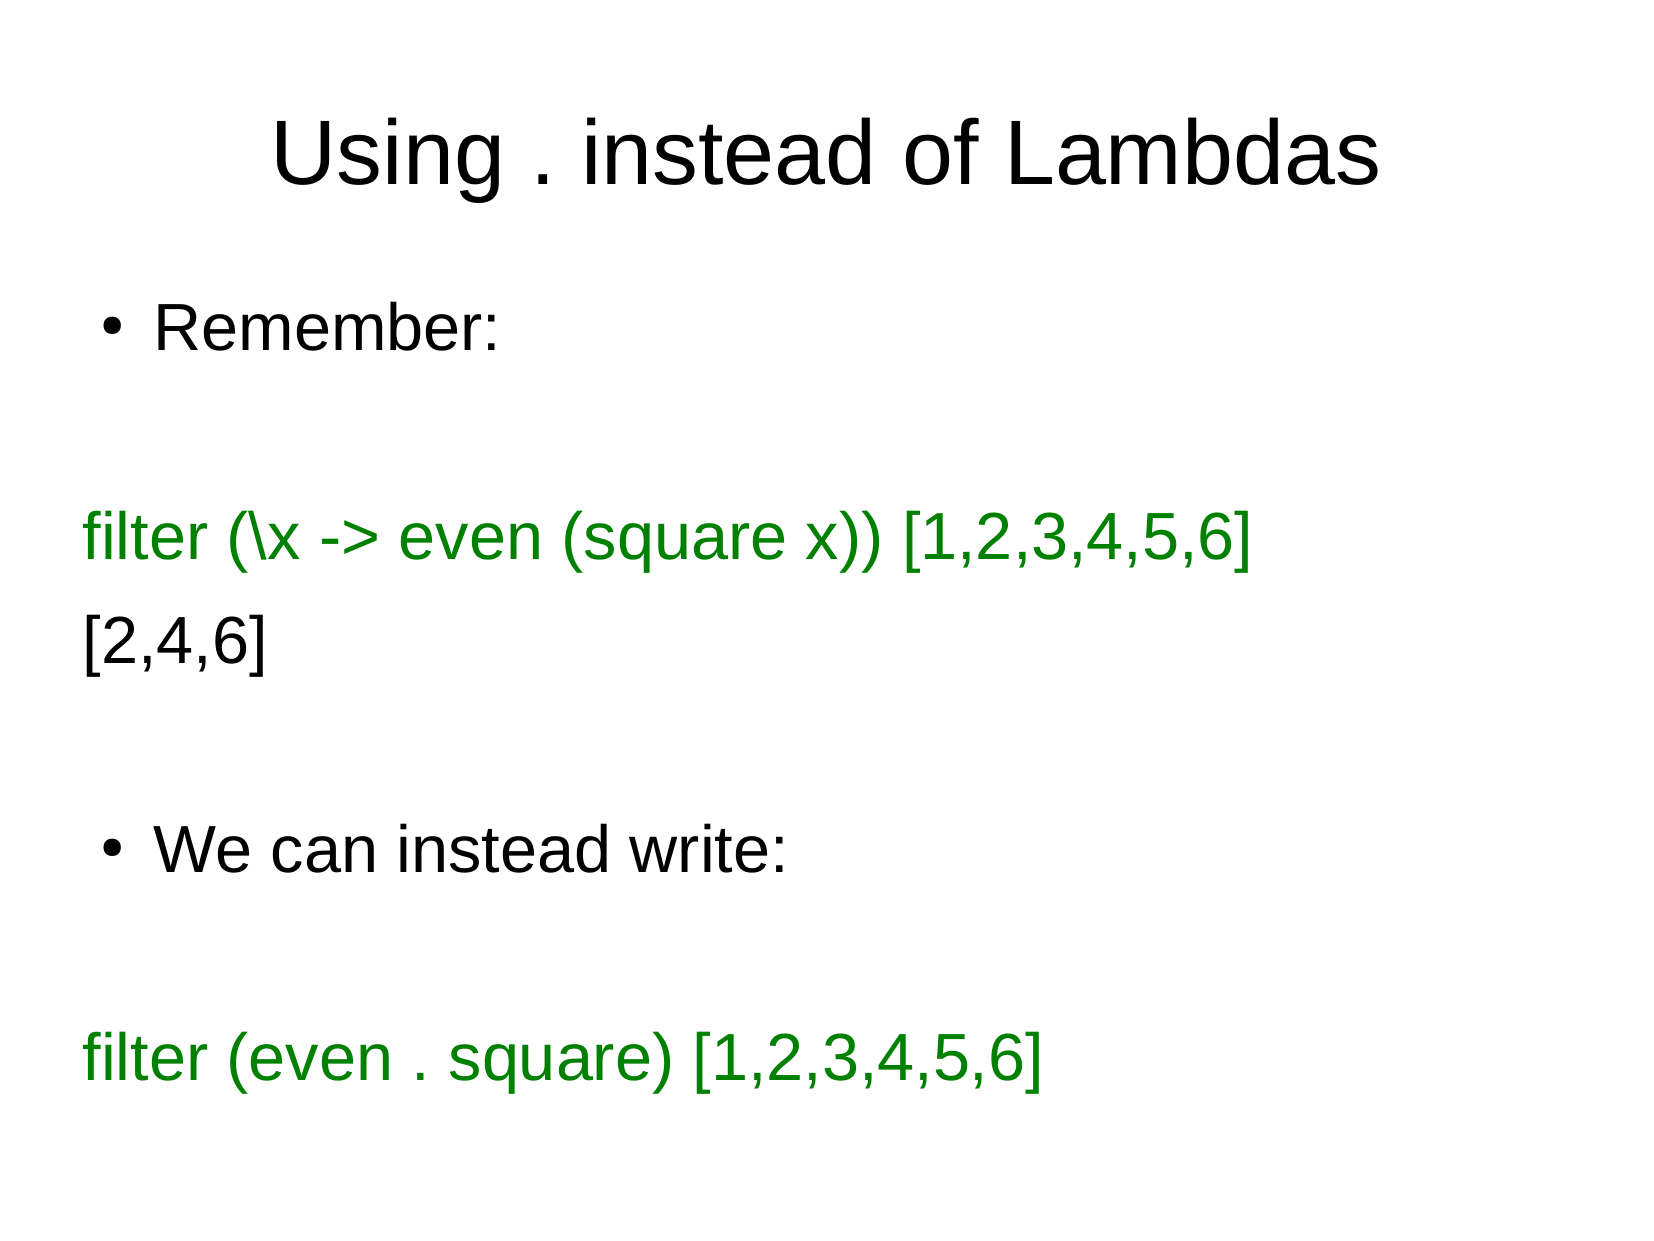

# Using . instead of Lambdas
Remember:
filter (\x -> even (square x)) [1,2,3,4,5,6]
[2,4,6]
We can instead write:
filter (even . square) [1,2,3,4,5,6]